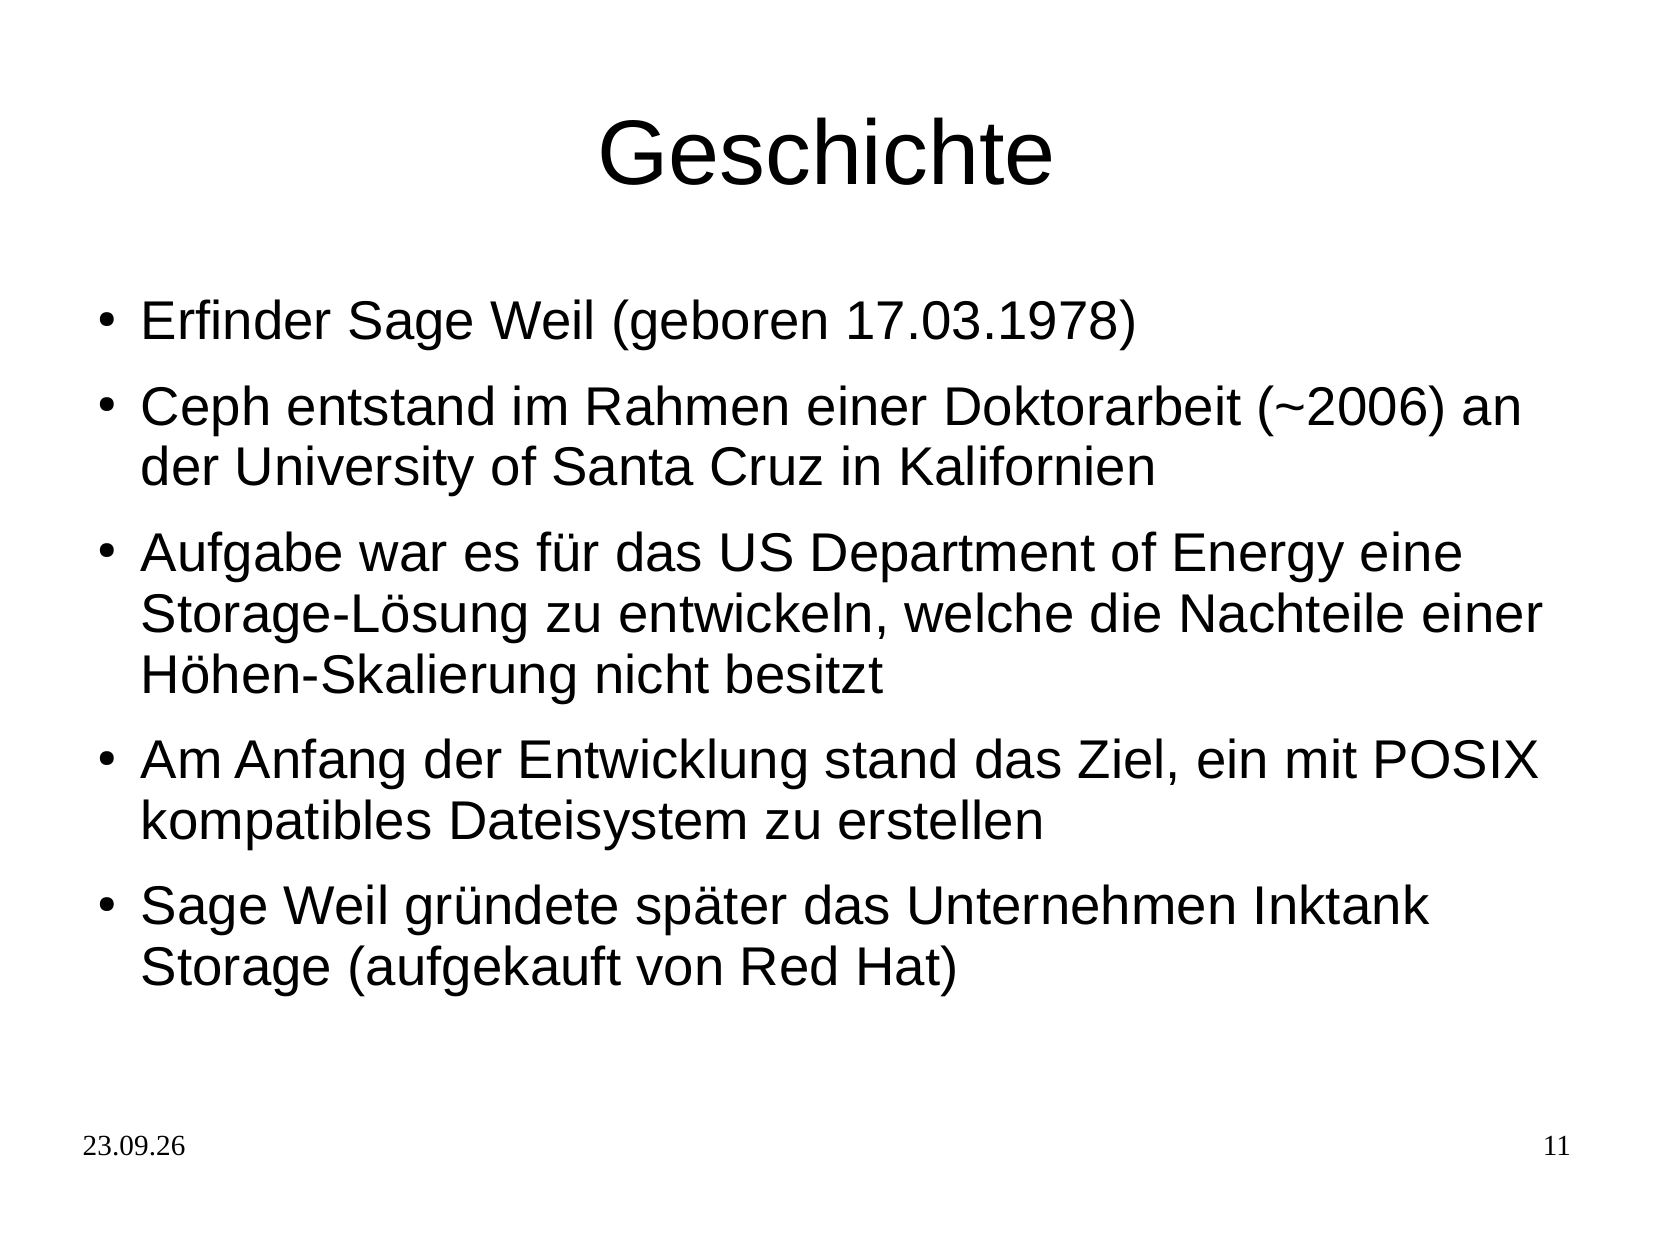

# Geschichte
Erfinder Sage Weil (geboren 17.03.1978)
Ceph entstand im Rahmen einer Doktorarbeit (~2006) an der University of Santa Cruz in Kalifornien
Aufgabe war es für das US Department of Energy eine Storage-Lösung zu entwickeln, welche die Nachteile einer Höhen-Skalierung nicht besitzt
Am Anfang der Entwicklung stand das Ziel, ein mit POSIX kompatibles Dateisystem zu erstellen
Sage Weil gründete später das Unternehmen Inktank Storage (aufgekauft von Red Hat)
11